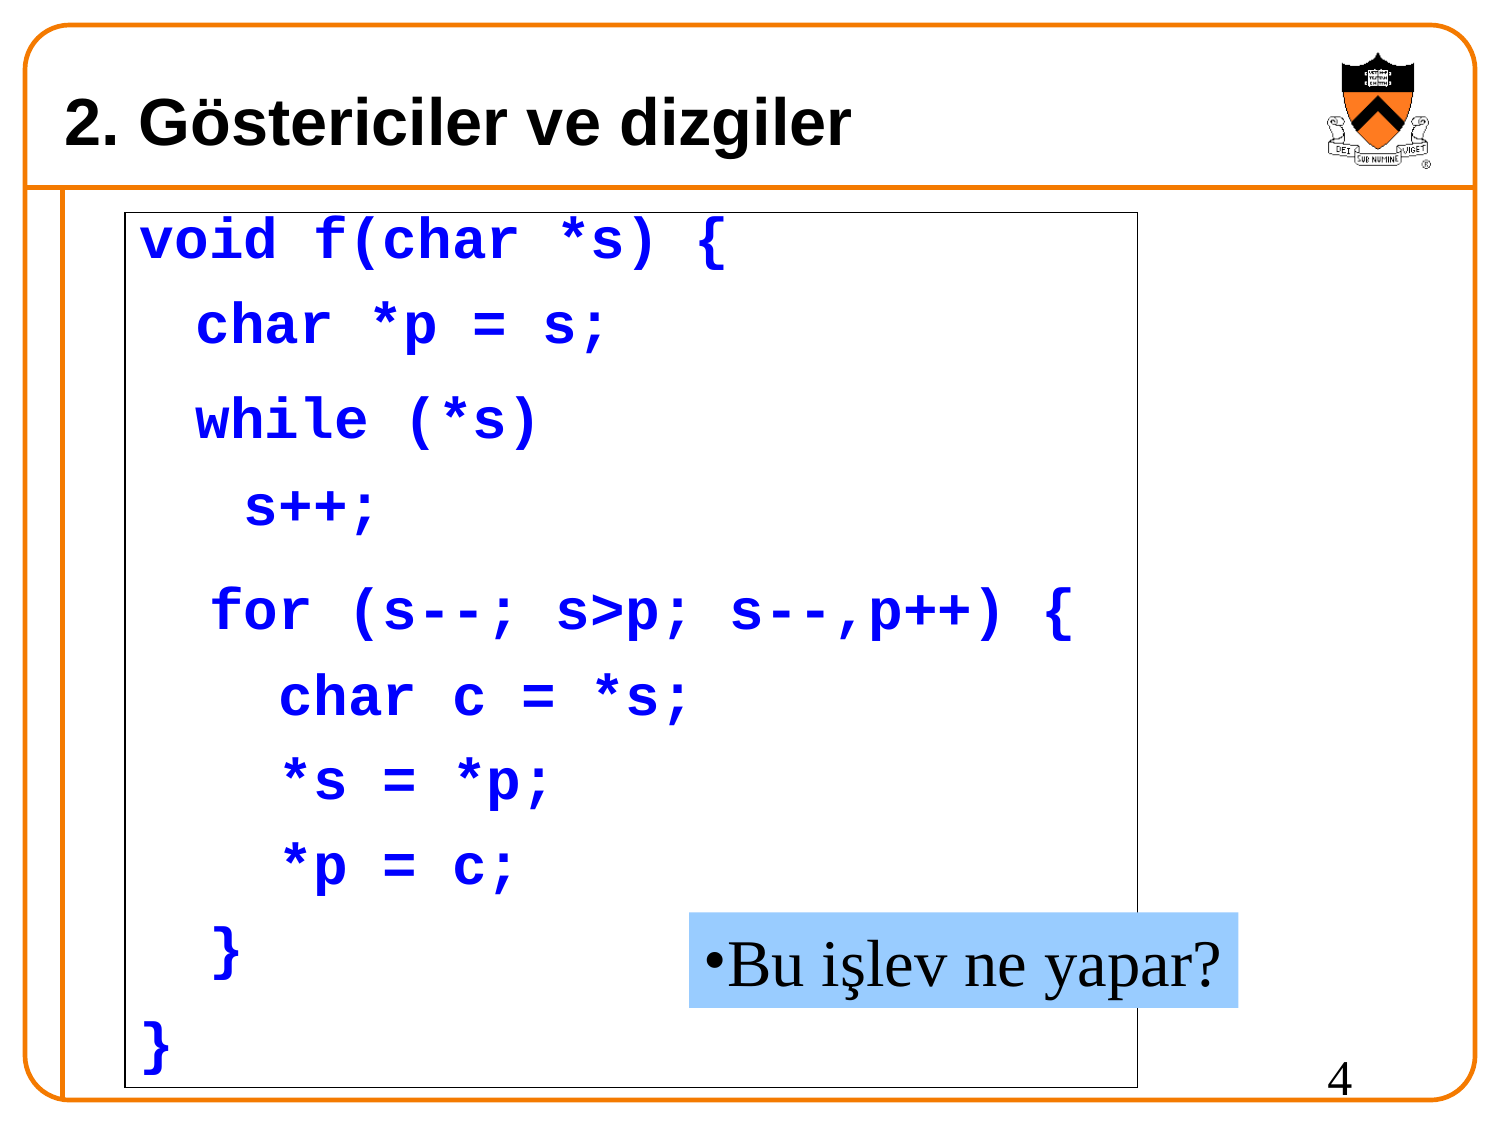

# 2. Göstericiler ve dizgiler
void f(char *s) {
	char *p = s;
	while (*s)
 s++;
 for (s--; s>p; s--,p++) {
 char c = *s;
 *s = *p;
 *p = c;
 }
}
Bu işlev ne yapar?
4